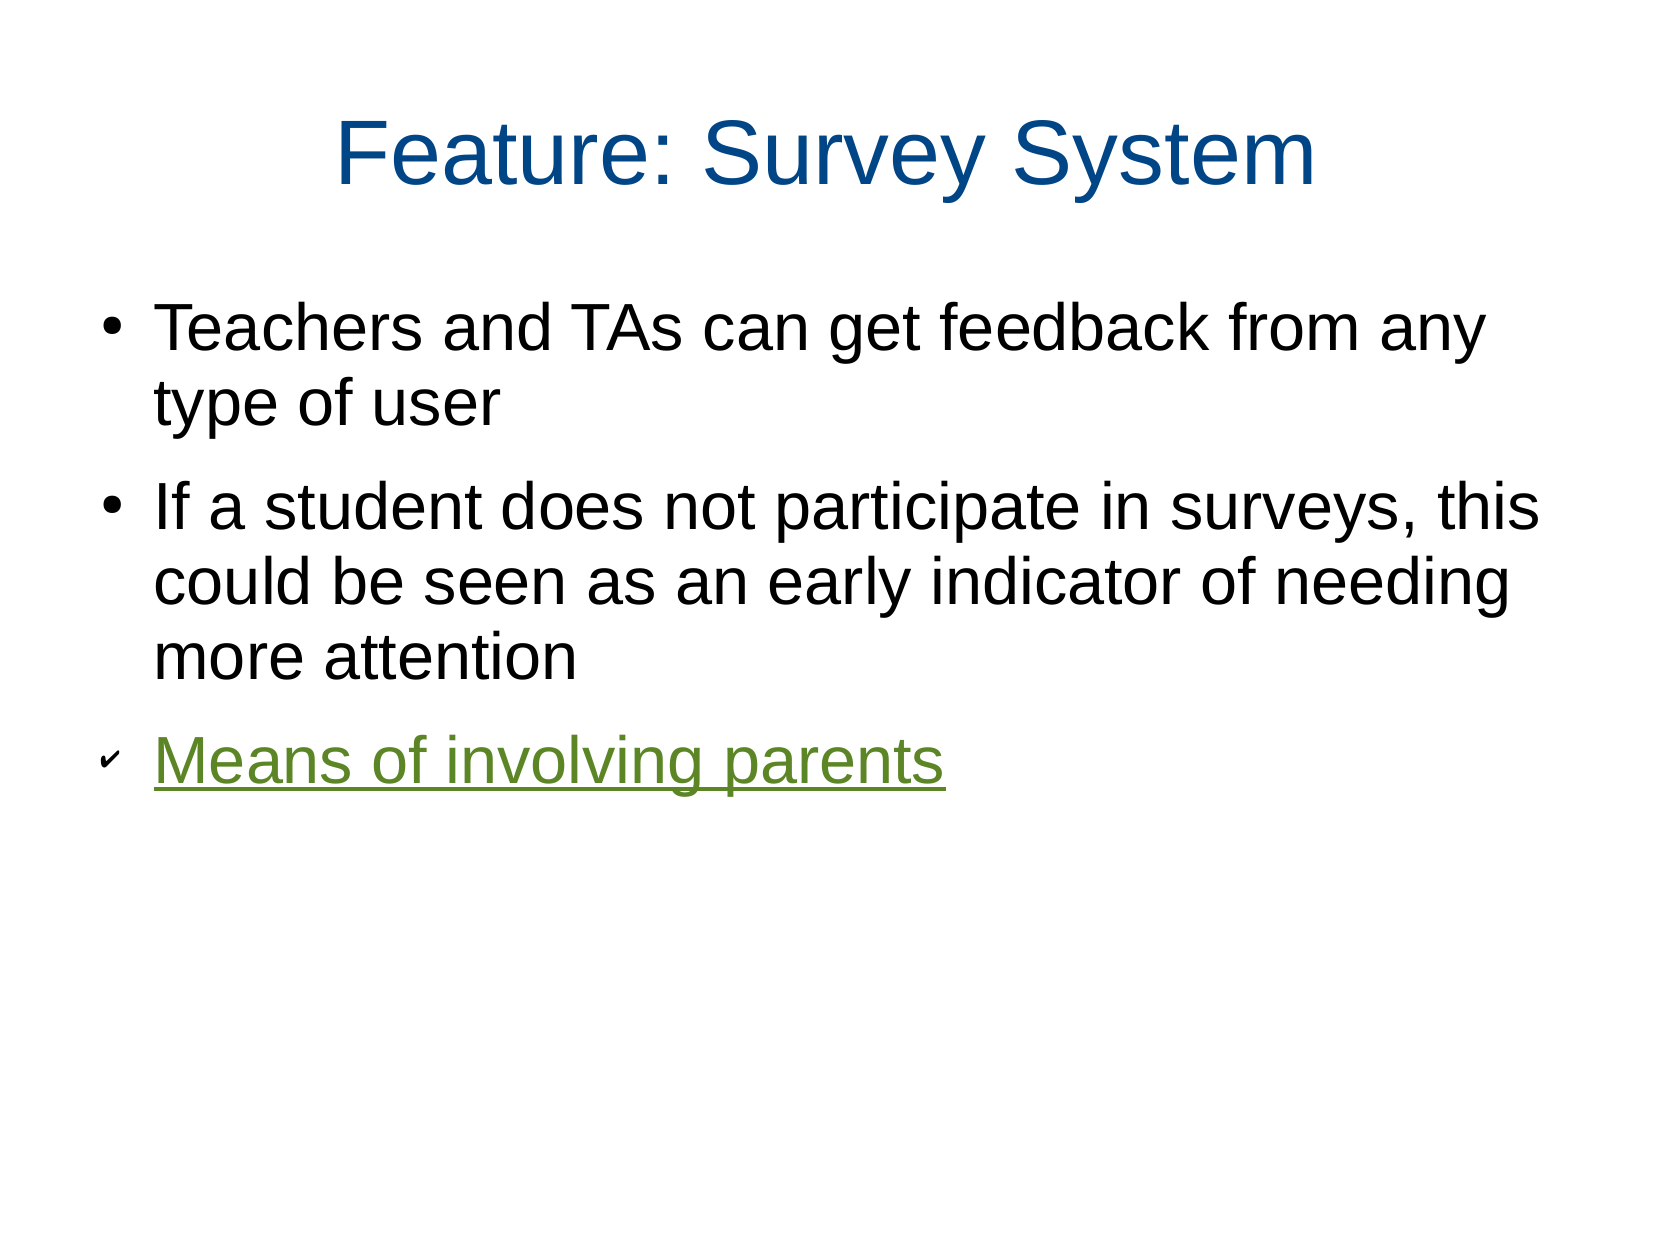

# Feature: Survey System
Teachers and TAs can get feedback from any type of user
If a student does not participate in surveys, this could be seen as an early indicator of needing more attention
Means of involving parents